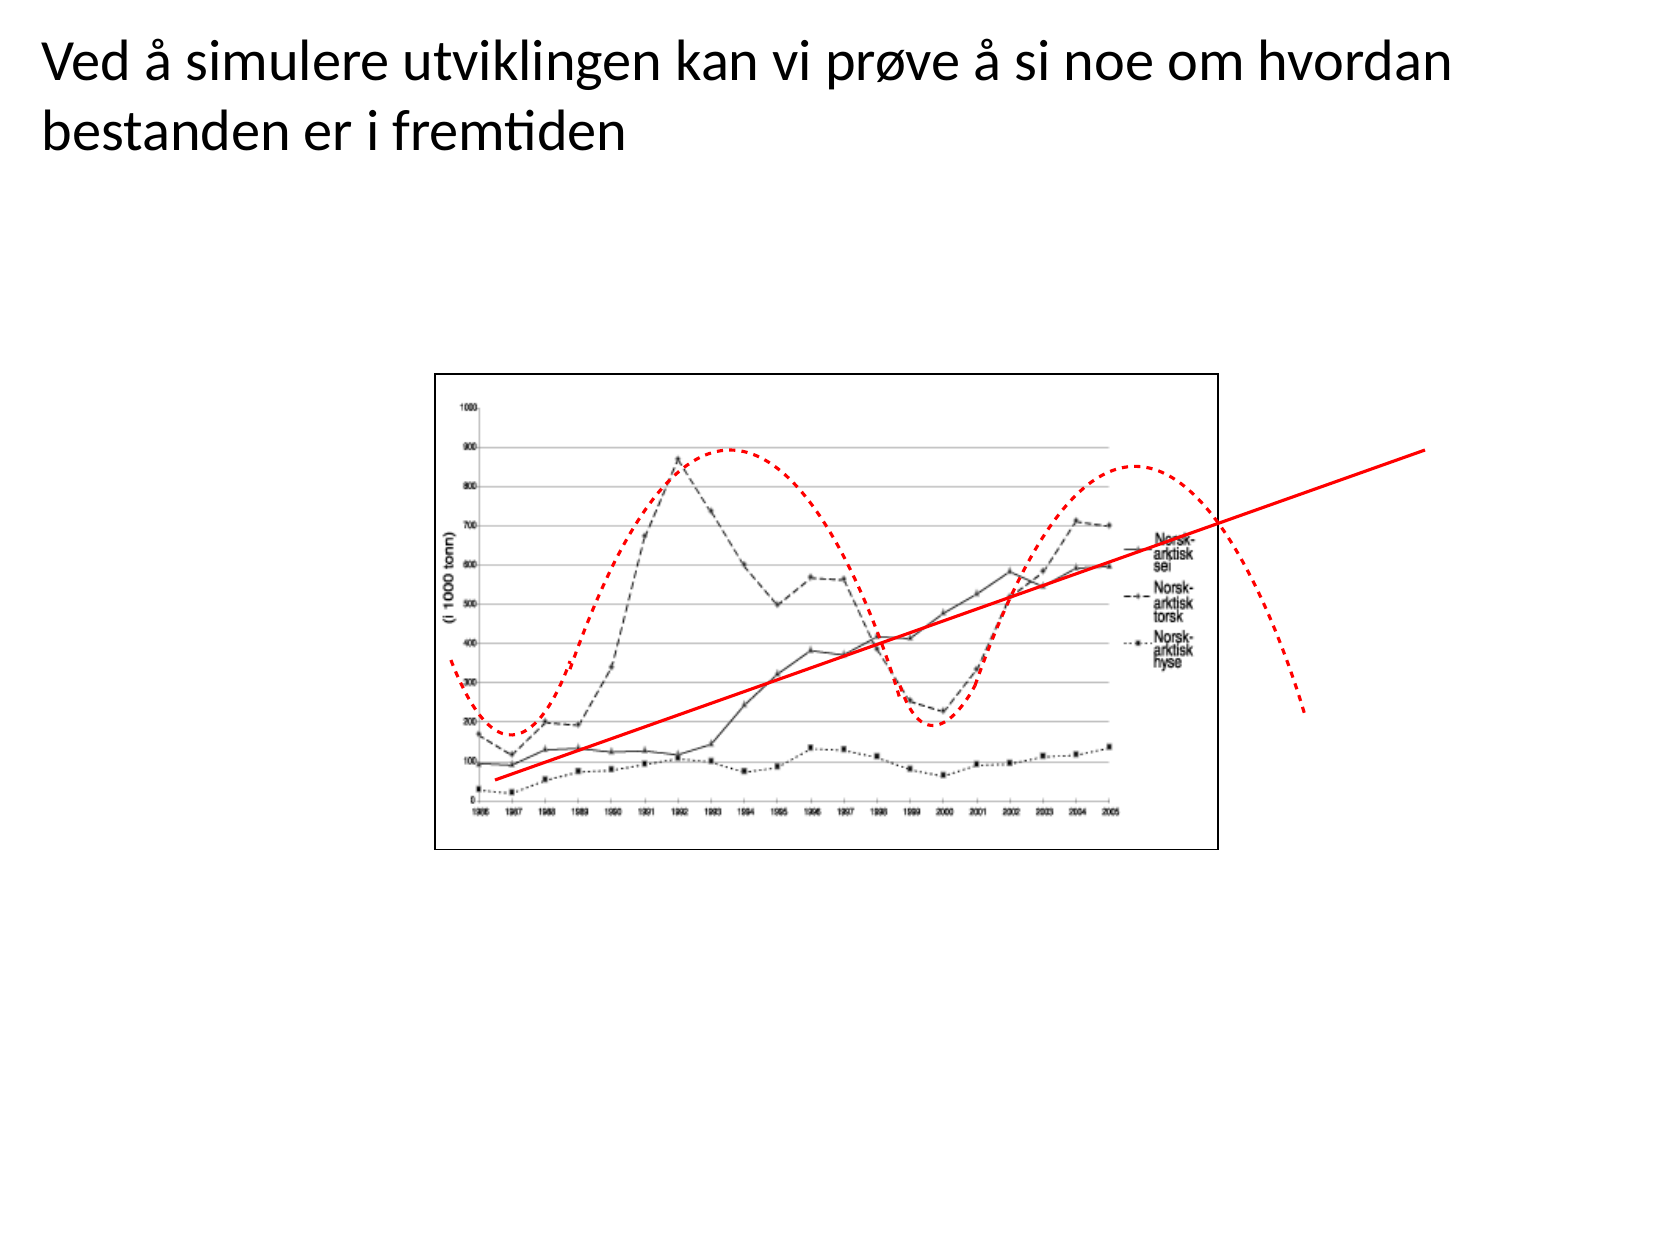

Ved å simulere utviklingen kan vi prøve å si noe om hvordan bestanden er i fremtiden